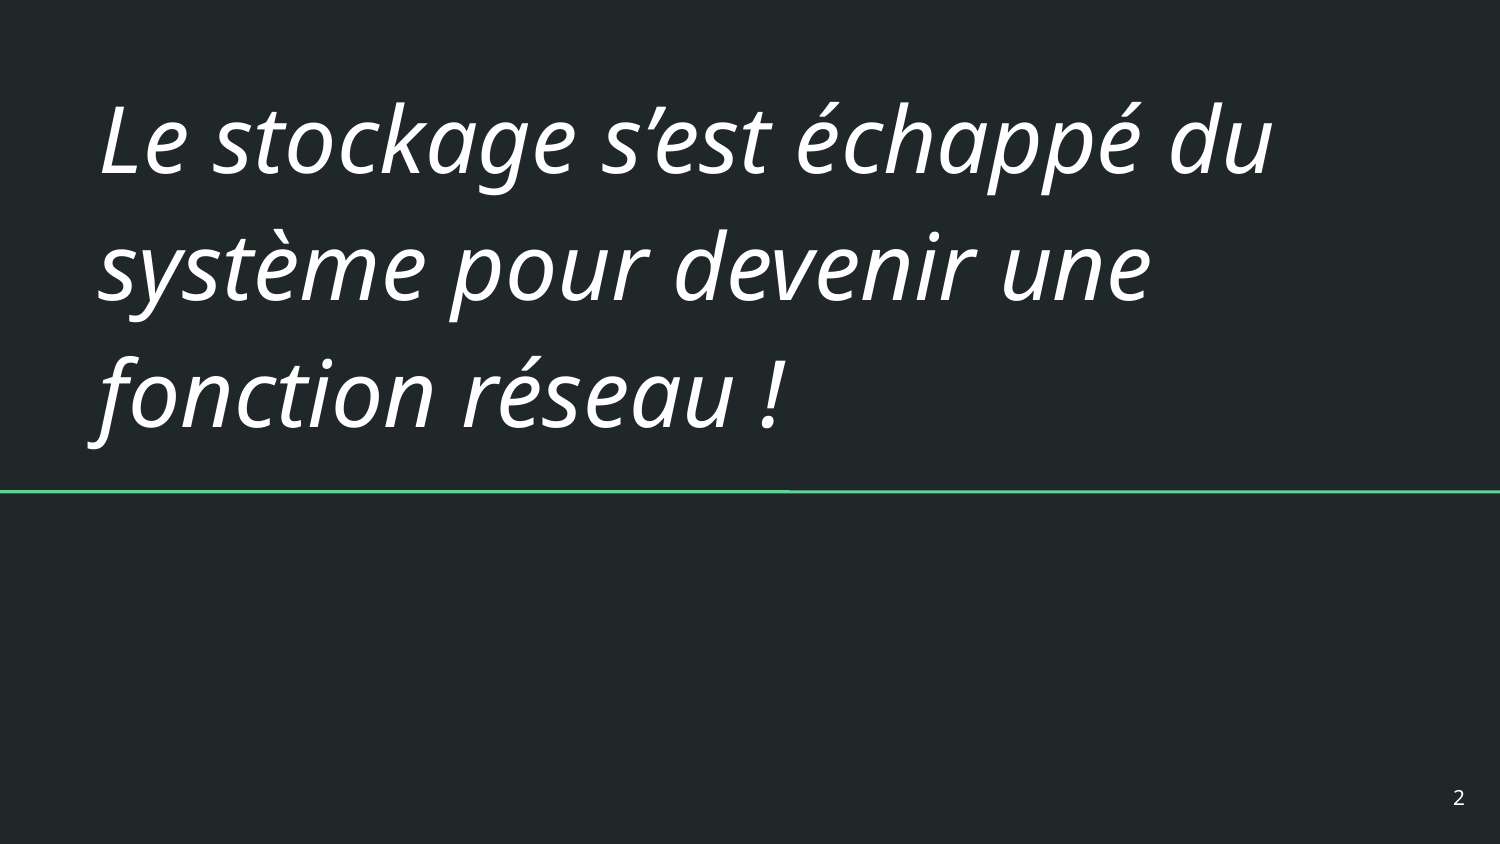

# Le stockage s’est échappé du système pour devenir une fonction réseau !